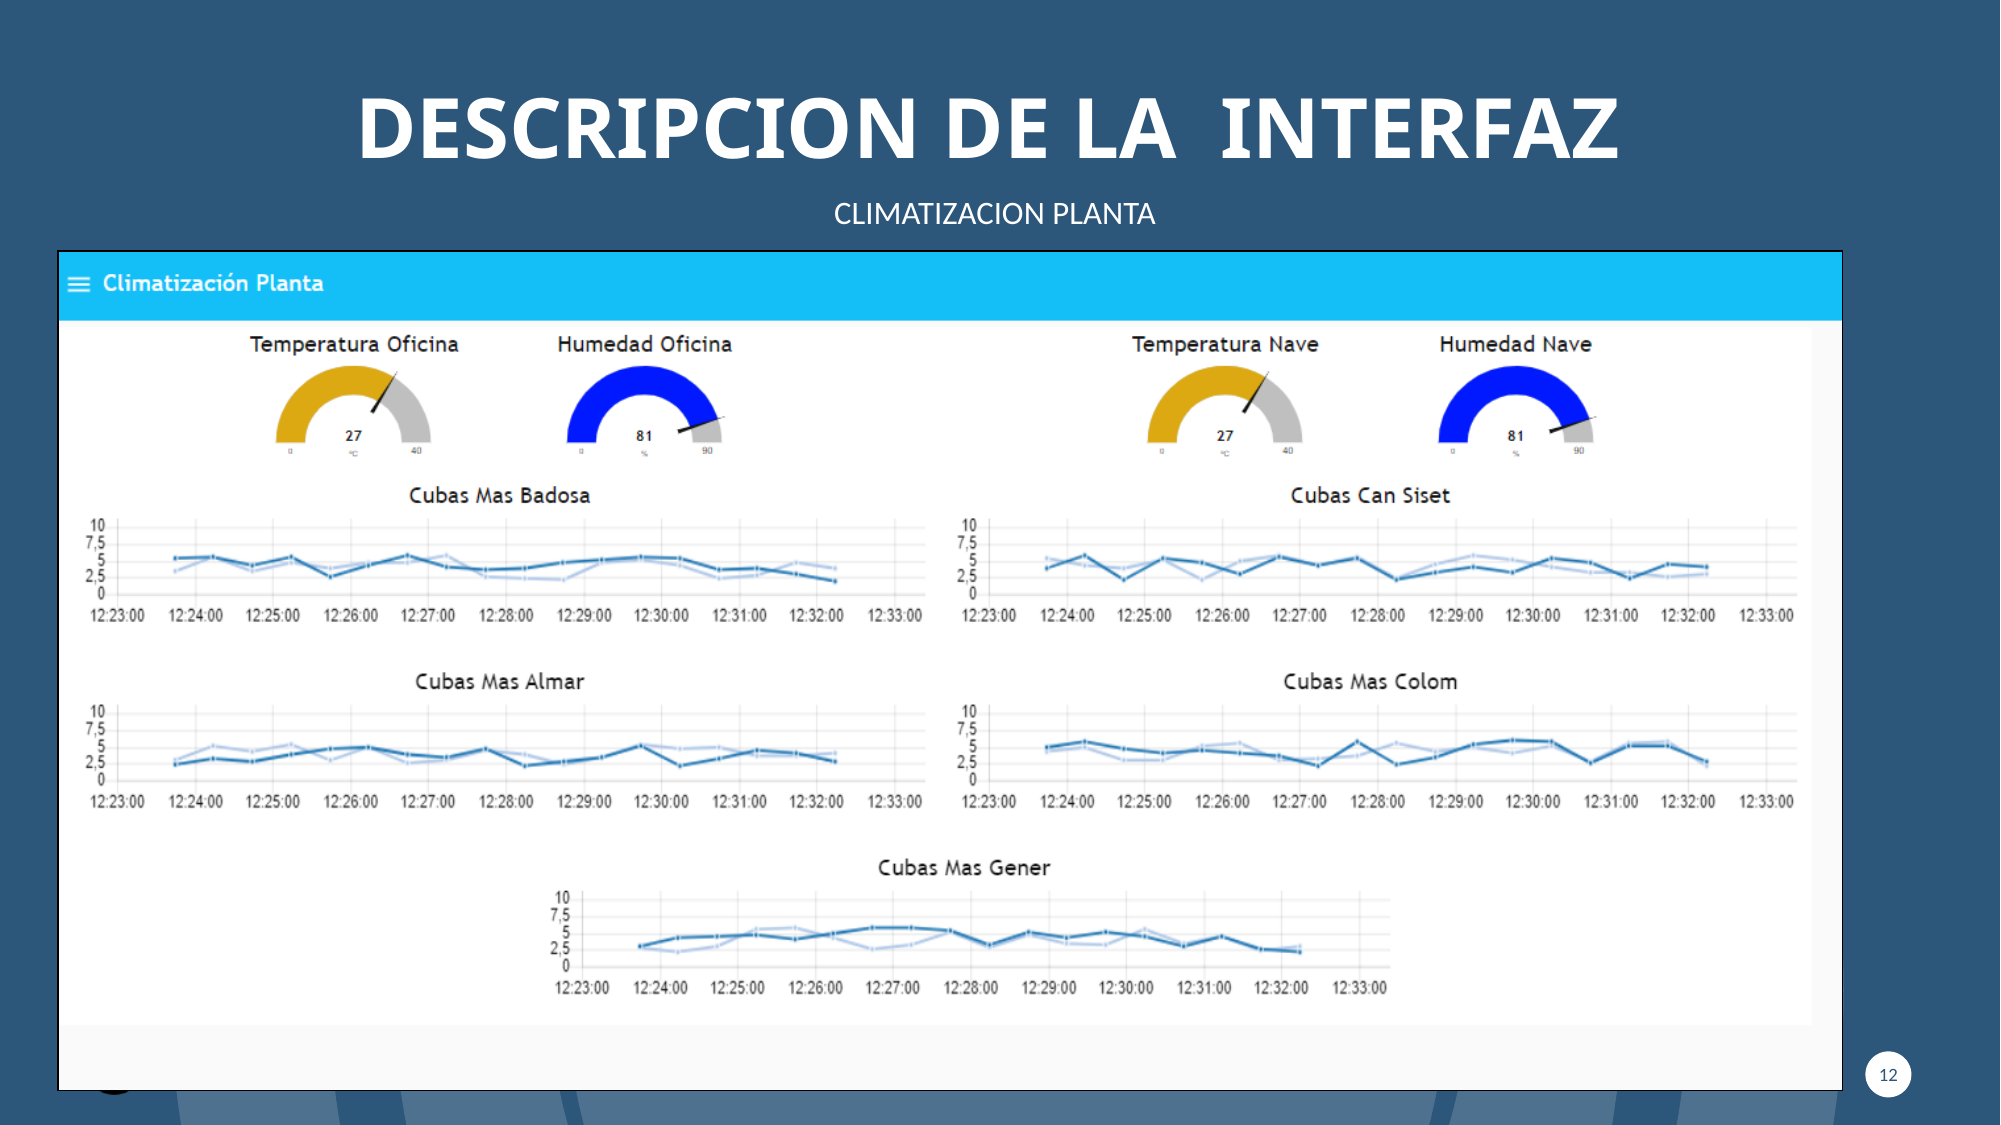

# Descripcion de la interfaz
CLIMATIZACION PLANTA